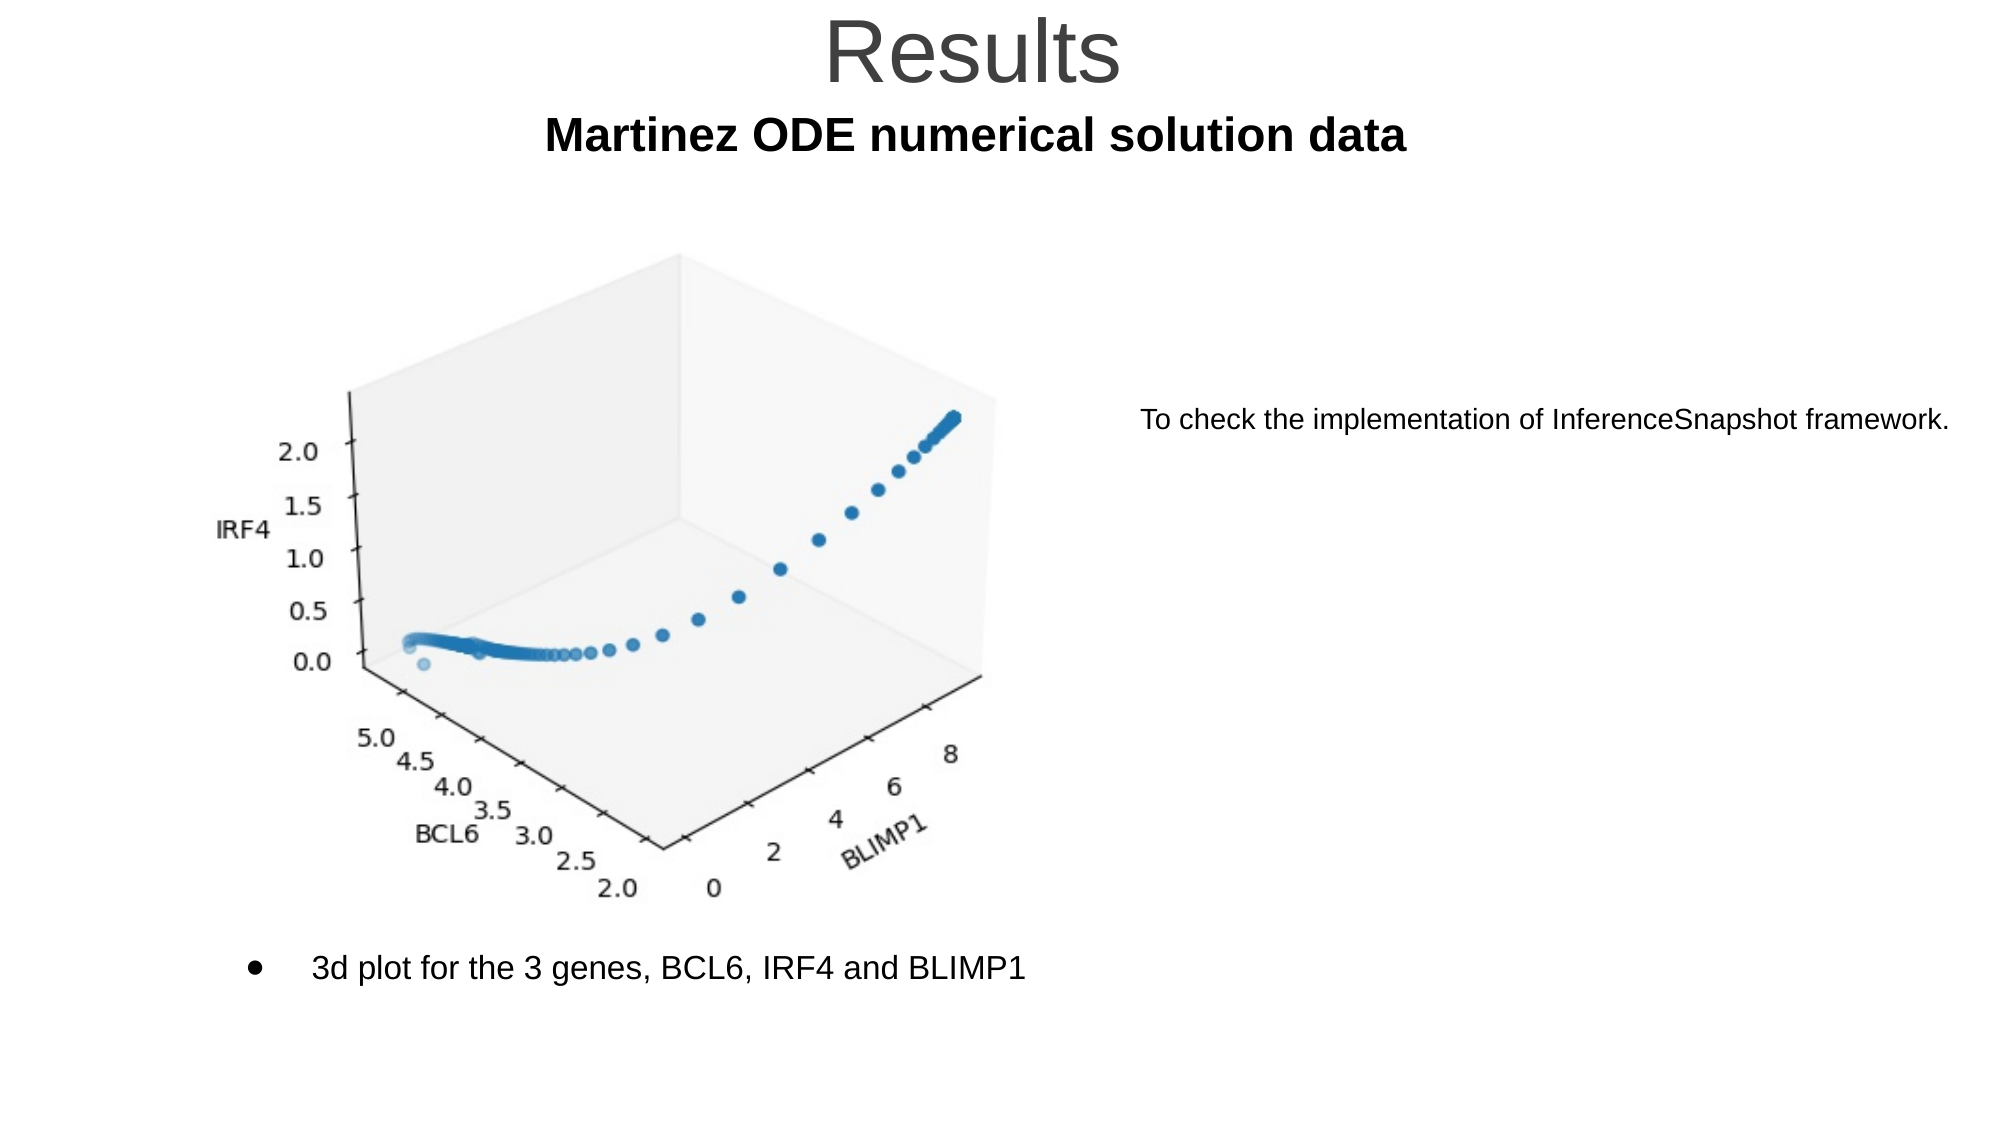

Results
Martinez ODE numerical solution data
To check the implementation of InferenceSnapshot framework.
3d plot for the 3 genes, BCL6, IRF4 and BLIMP1